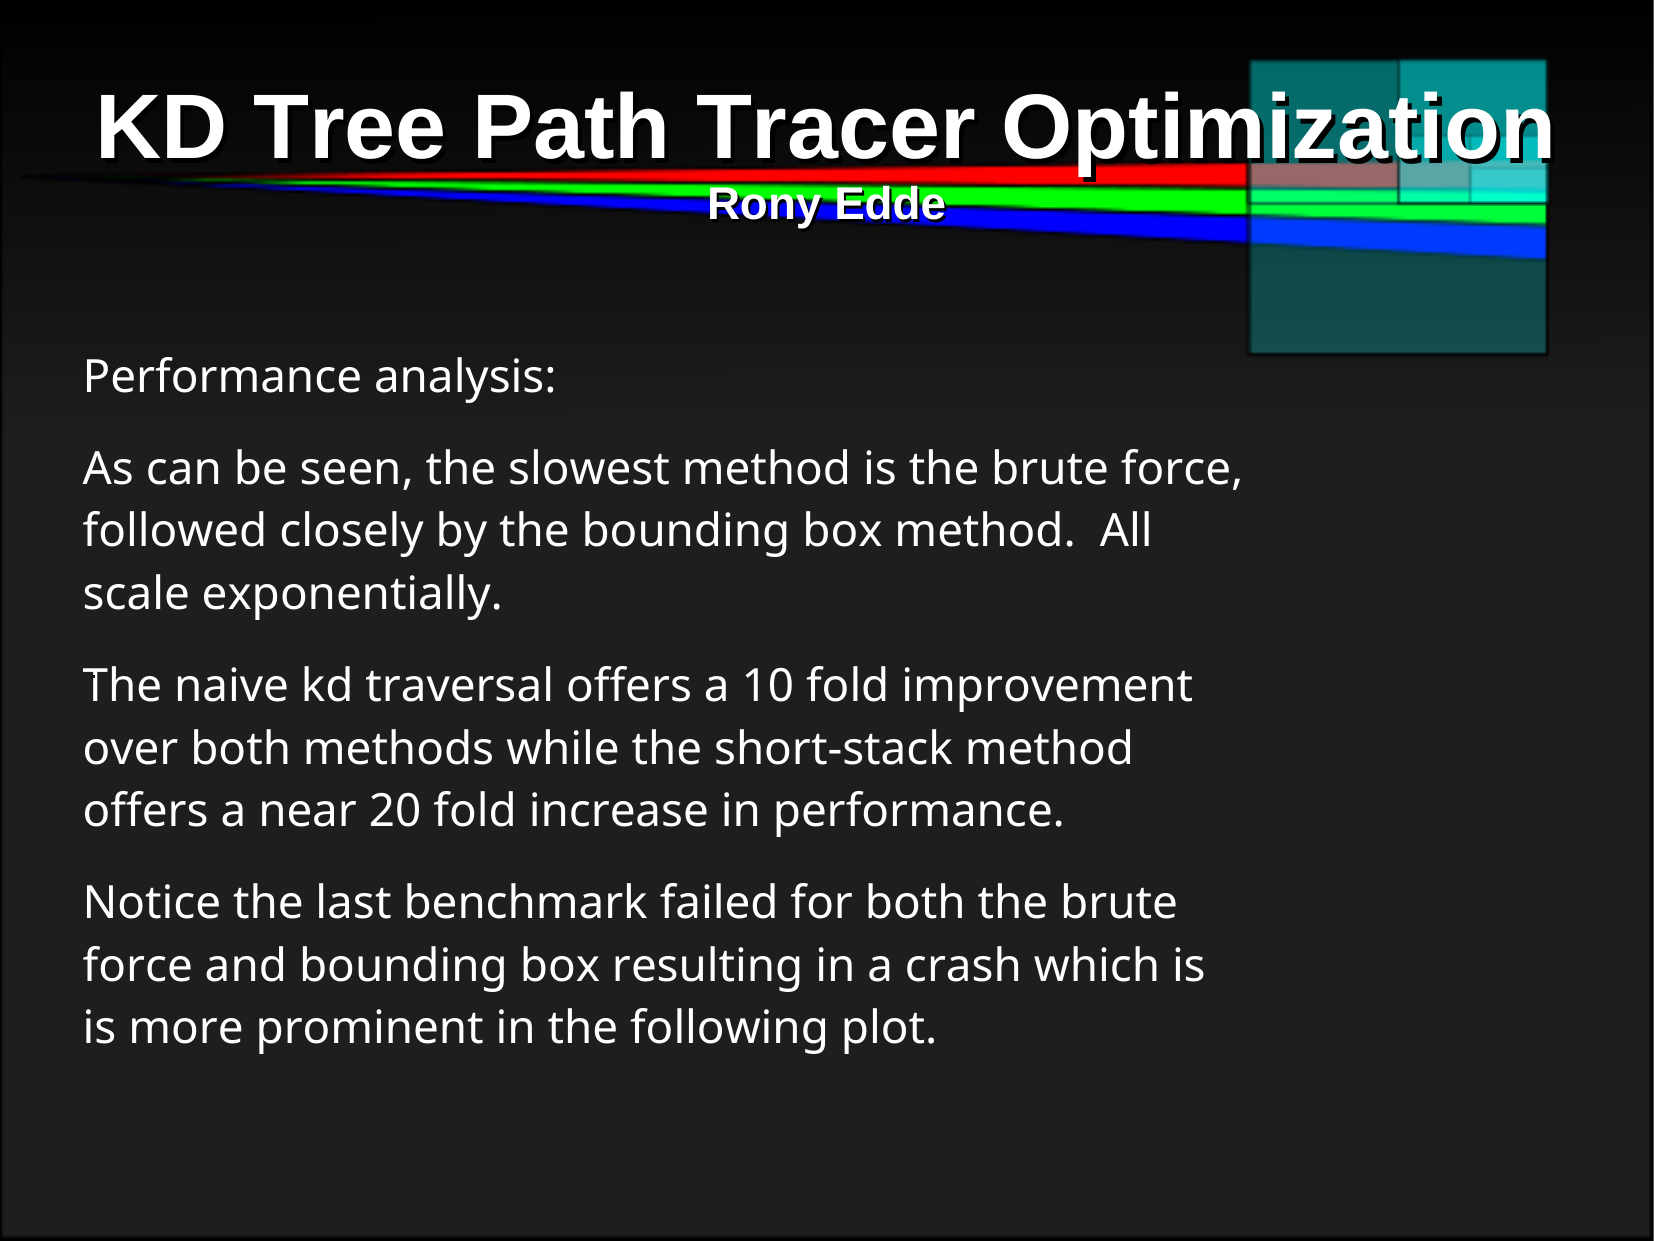

# KD Tree Path Tracer Optimization Rony Edde
Performance analysis:
As can be seen, the slowest method is the brute force, followed closely by the bounding box method. All scale exponentially.
The naive kd traversal offers a 10 fold improvement over both methods while the short-stack method offers a near 20 fold increase in performance.
Notice the last benchmark failed for both the brute force and bounding box resulting in a crash which is is more prominent in the following plot.